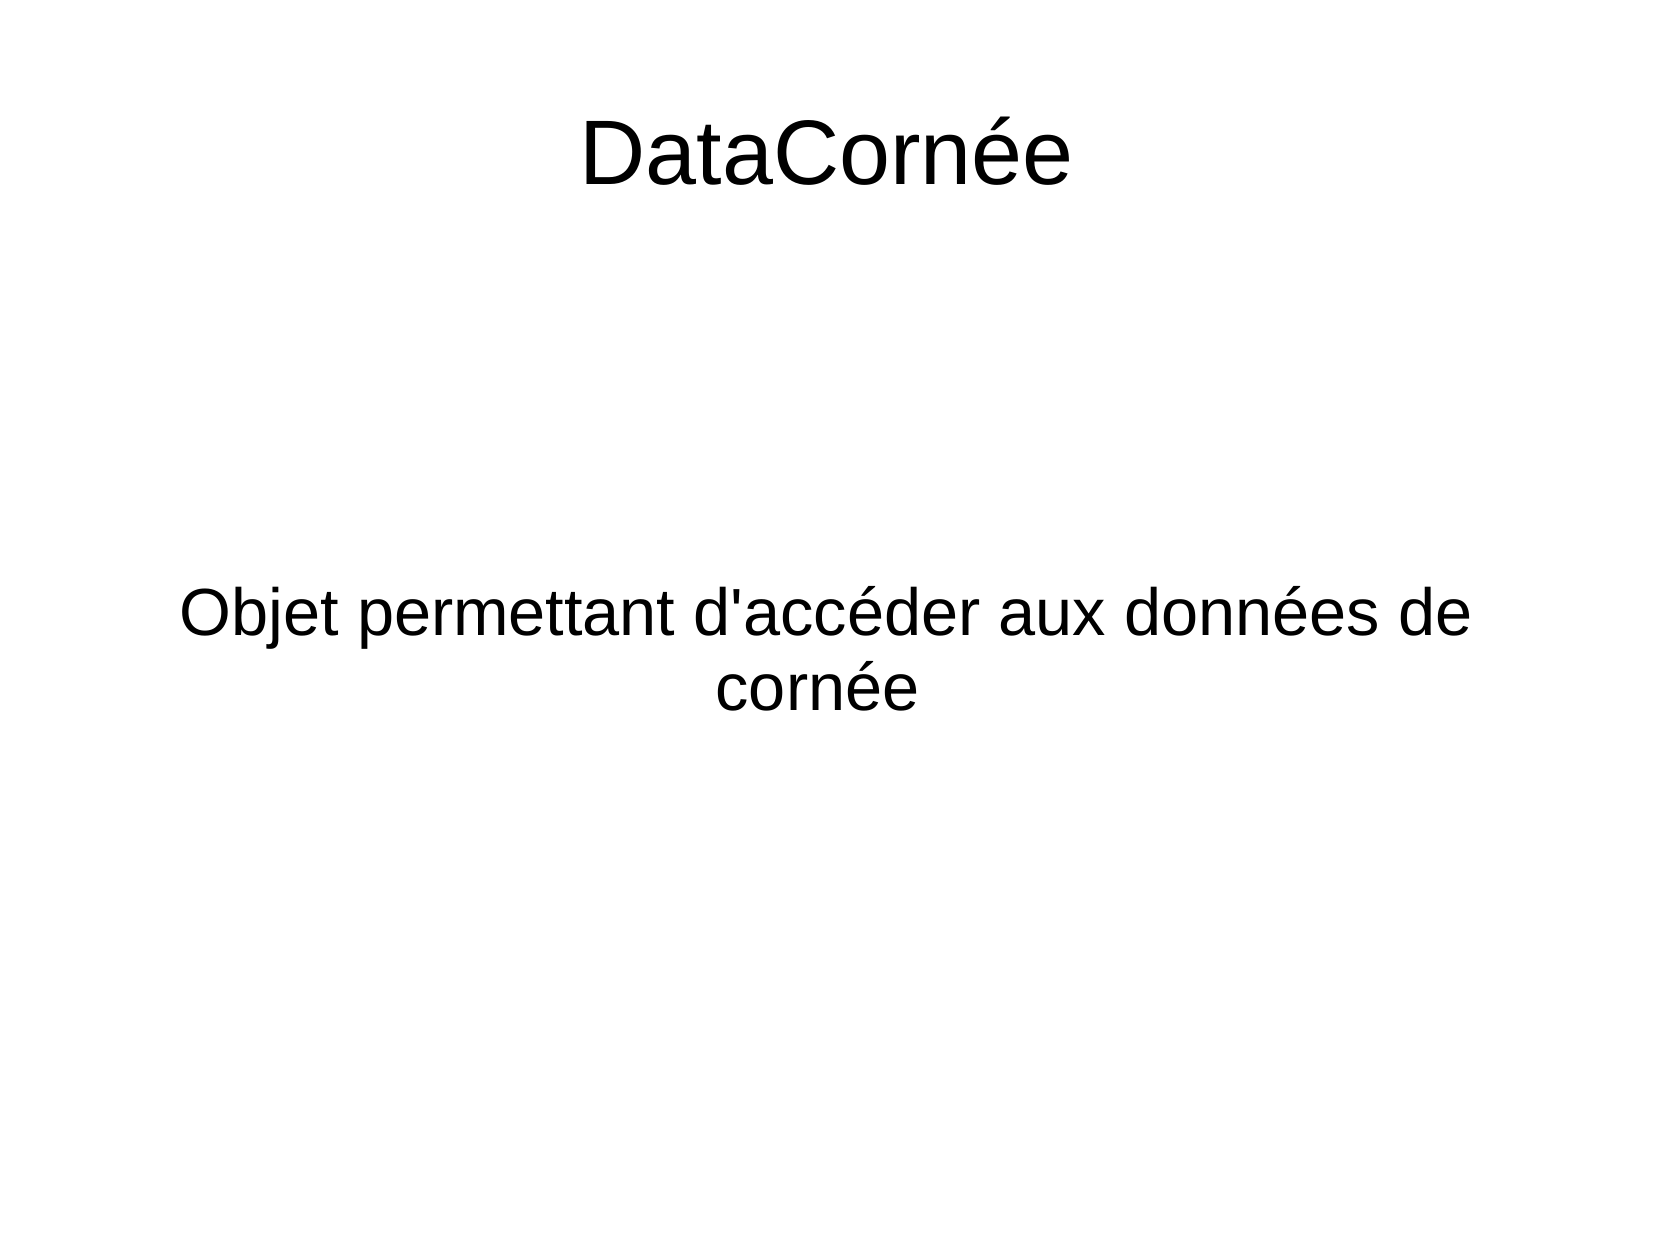

# DataCornée
Objet permettant d'accéder aux données de cornée